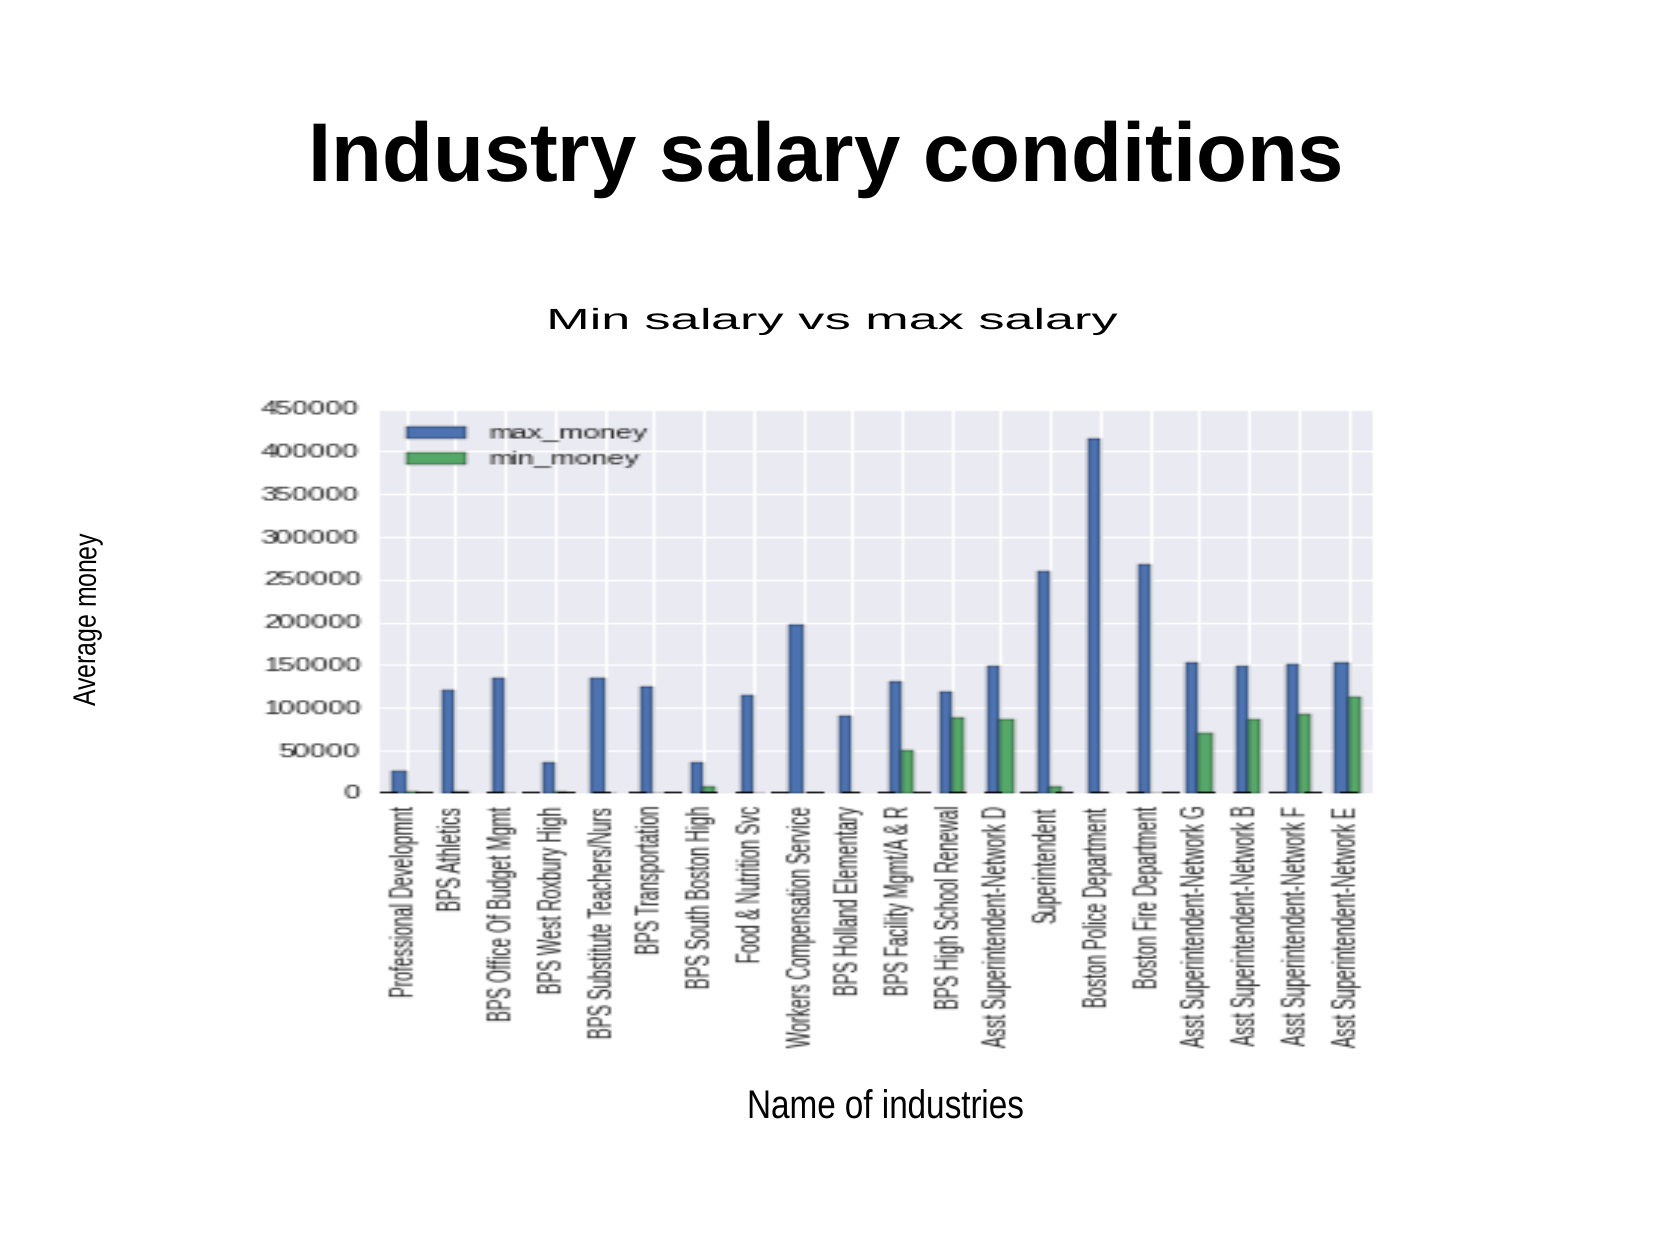

# Industry salary conditions
Min salary vs max salary
Average money
Name of industries